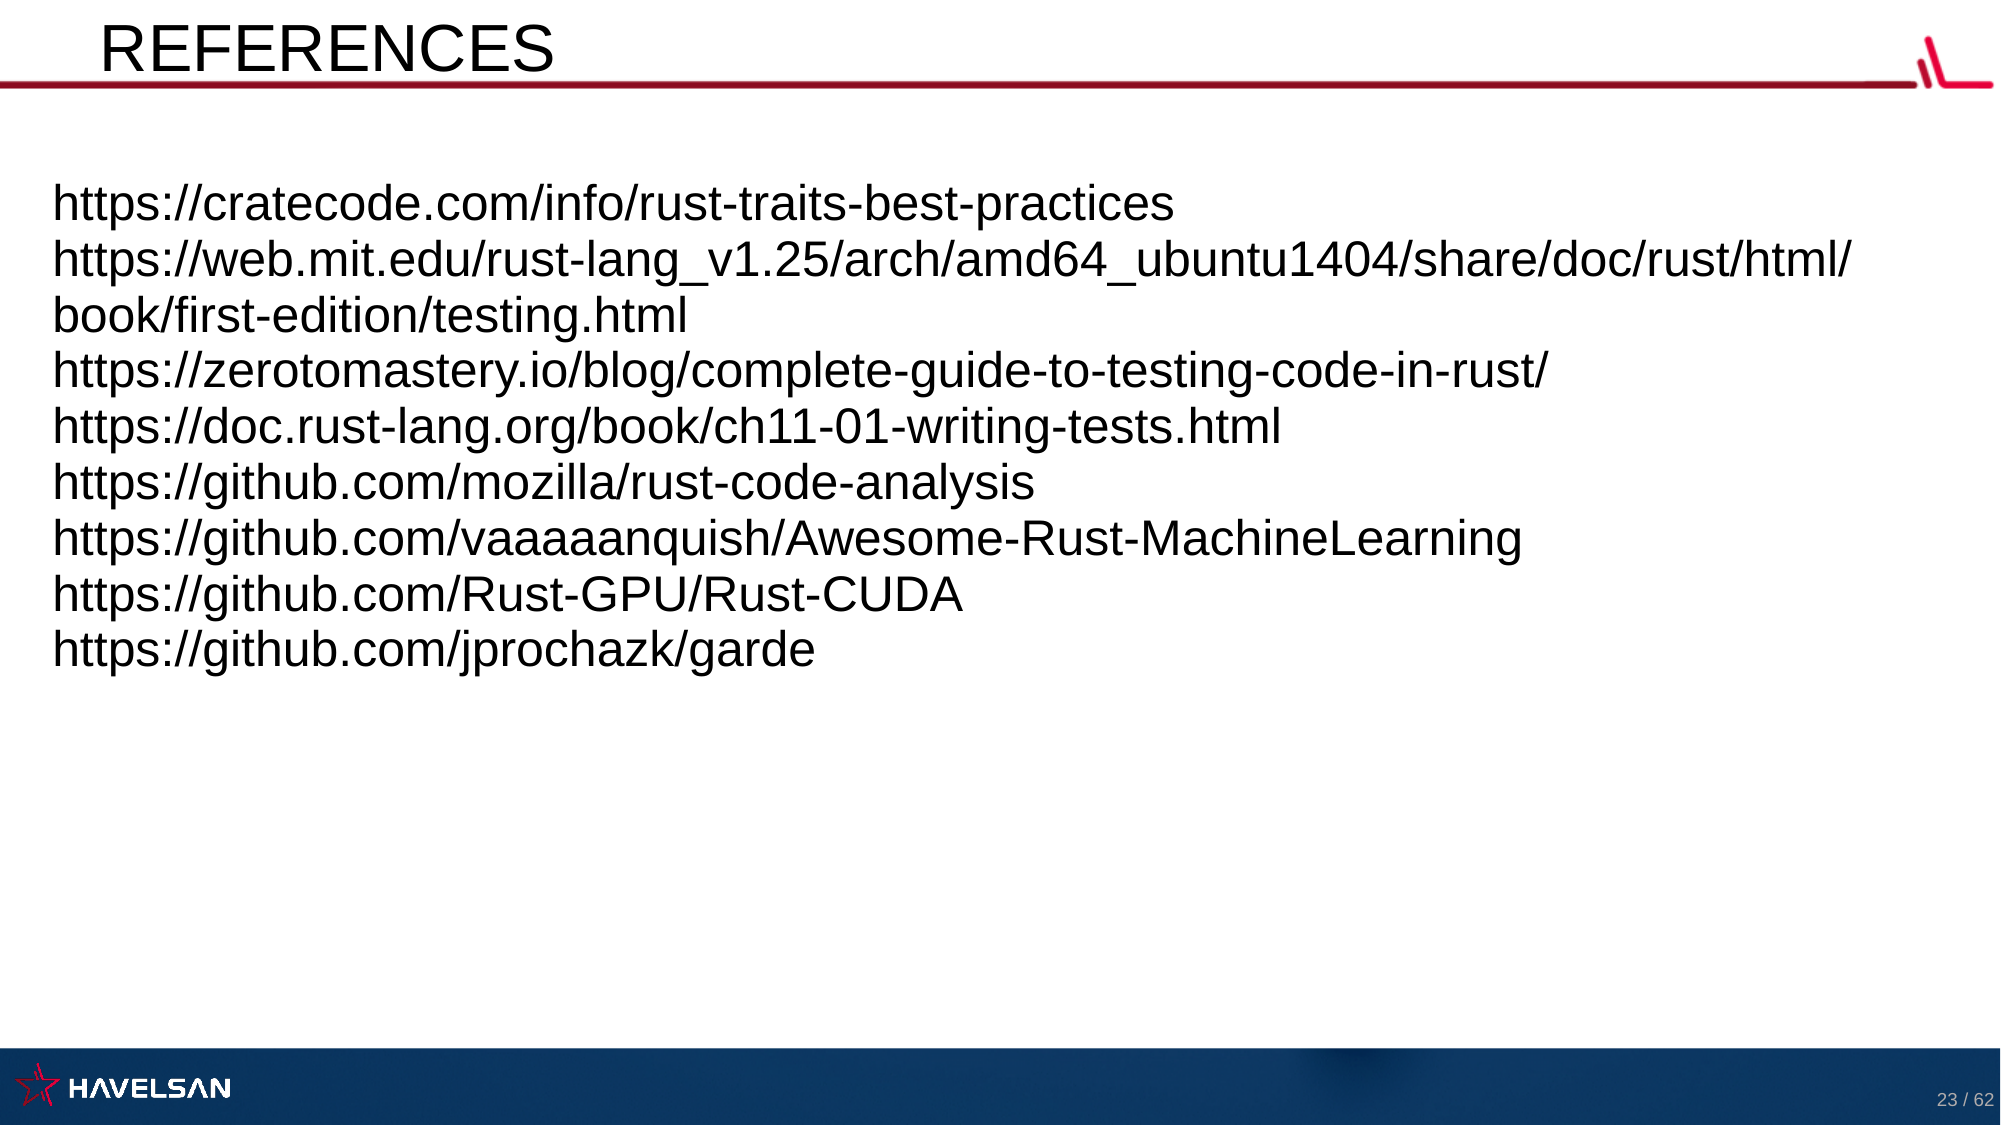

# REFERENCES
https://cratecode.com/info/rust-traits-best-practices
https://web.mit.edu/rust-lang_v1.25/arch/amd64_ubuntu1404/share/doc/rust/html/book/first-edition/testing.html
https://zerotomastery.io/blog/complete-guide-to-testing-code-in-rust/
https://doc.rust-lang.org/book/ch11-01-writing-tests.html
https://github.com/mozilla/rust-code-analysis
https://github.com/vaaaaanquish/Awesome-Rust-MachineLearning
https://github.com/Rust-GPU/Rust-CUDA
https://github.com/jprochazk/garde